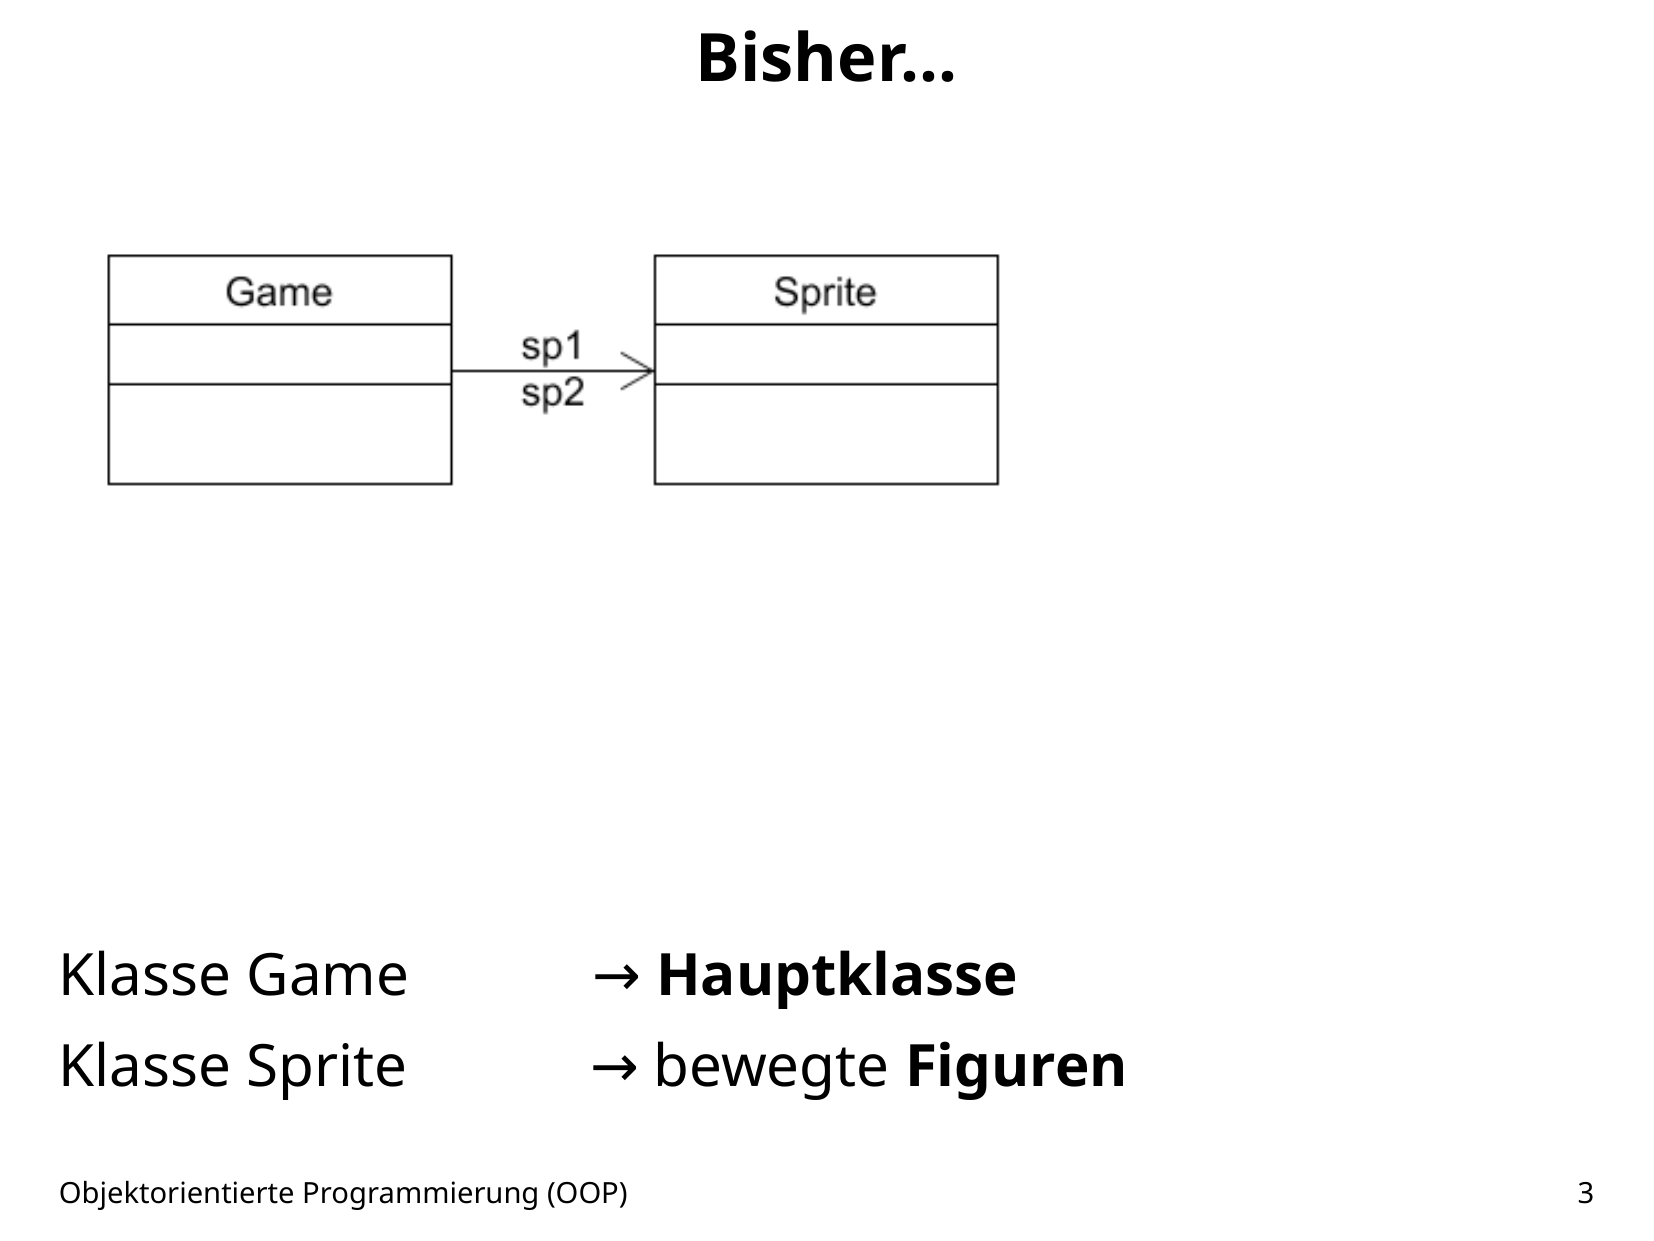

# Bisher...
Klasse Game → Hauptklasse
Klasse Sprite → bewegte Figuren
Objektorientierte Programmierung (OOP)
3